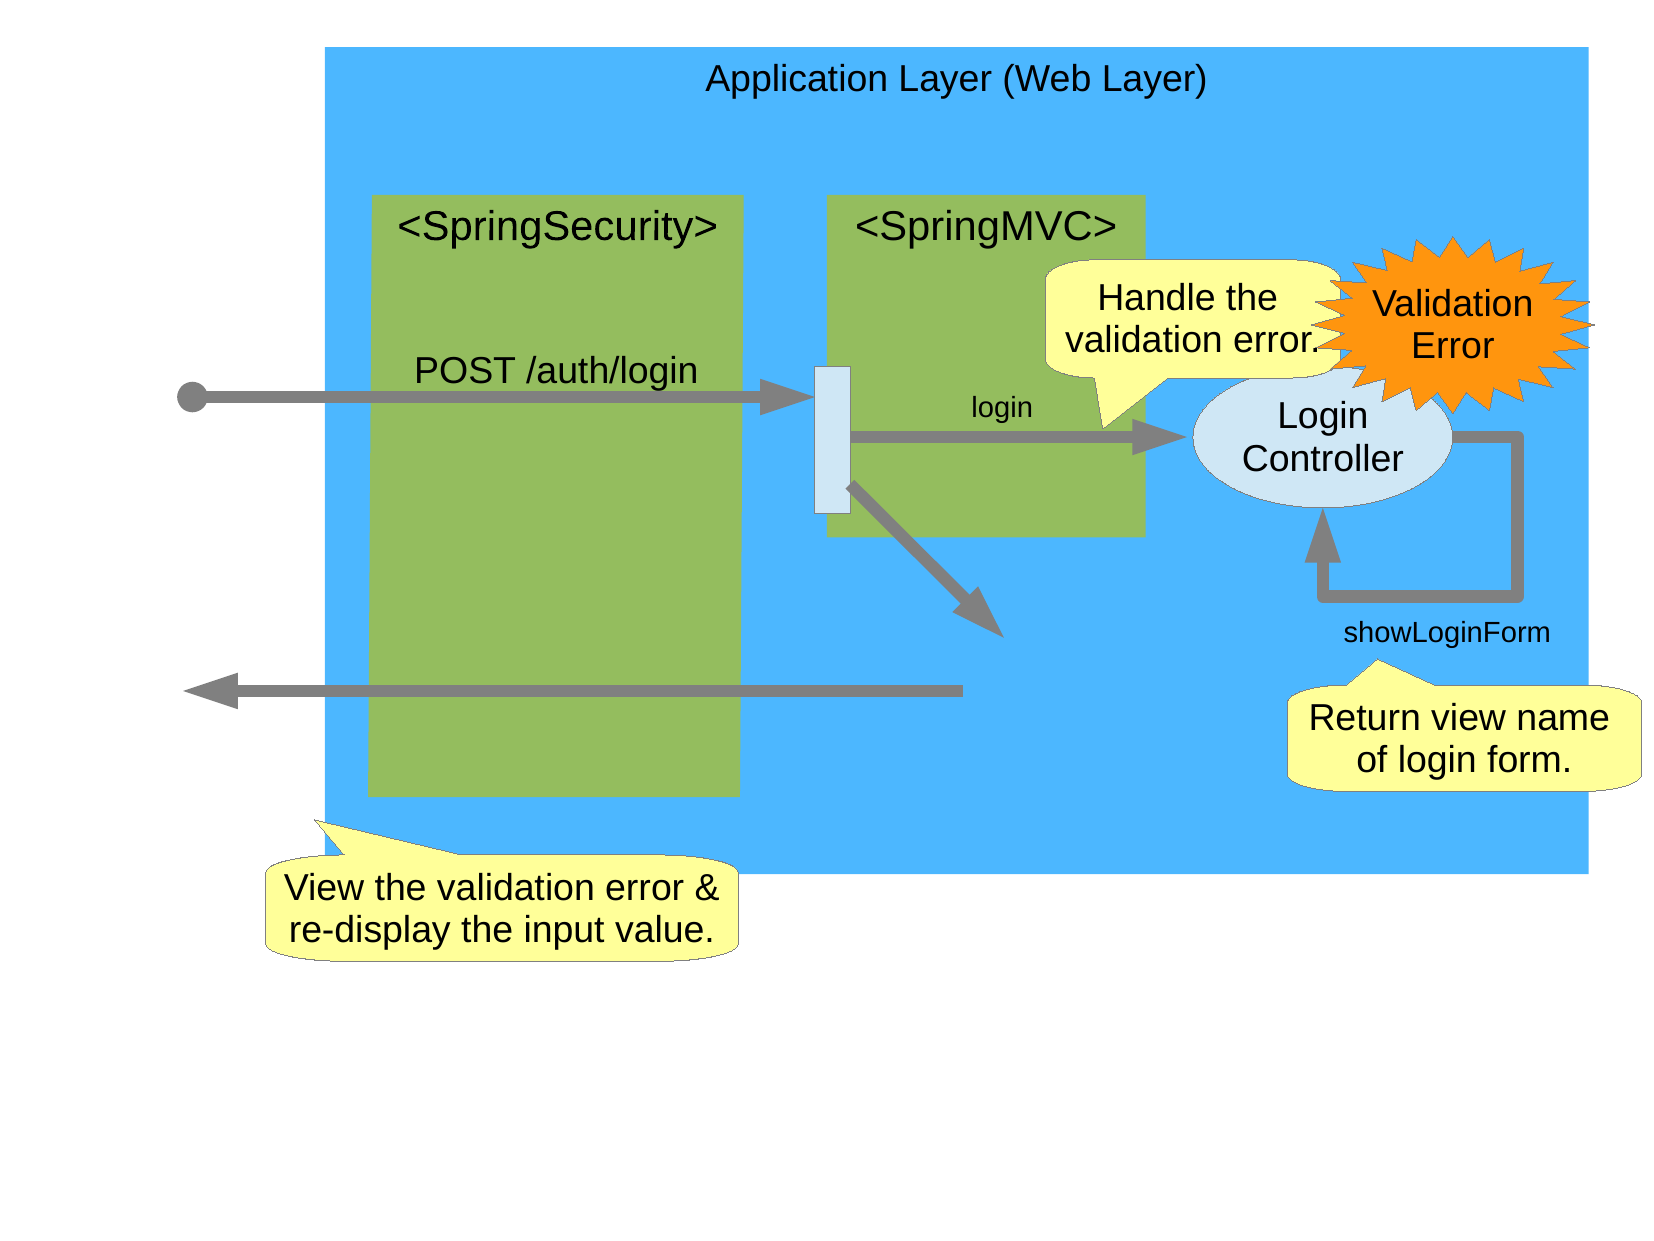

Application Layer (Web Layer)
Welcome
page
<SpringSecurity>
<SpringMVC>
Validation
Error
Handle the
validation error.
Login
Form
POST /auth/login
Login
Controller
login
loginForm.jsp
showLoginForm
Return view name
of login form.
Login
Form
View the validation error &
re-display the input value.